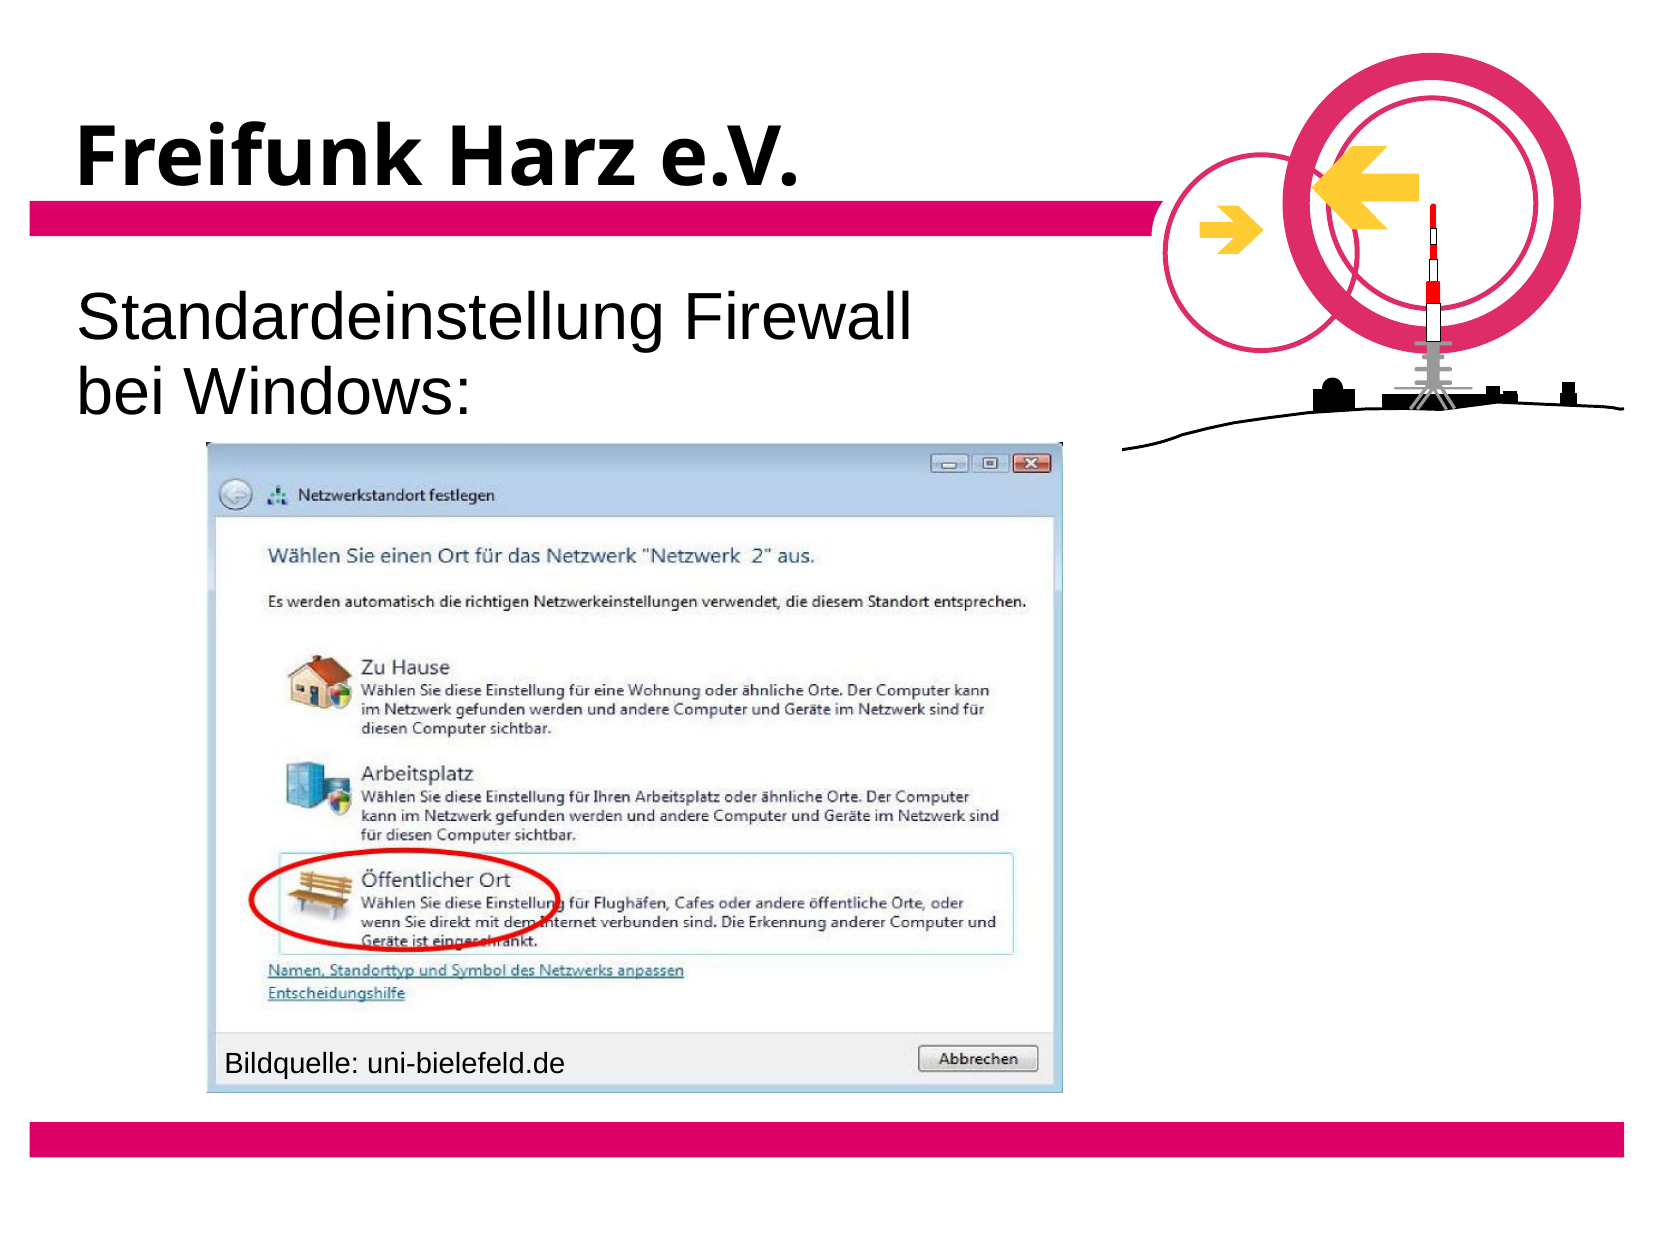

# Standardeinstellung Firewall bei Windows:
Bildquelle: uni-bielefeld.de